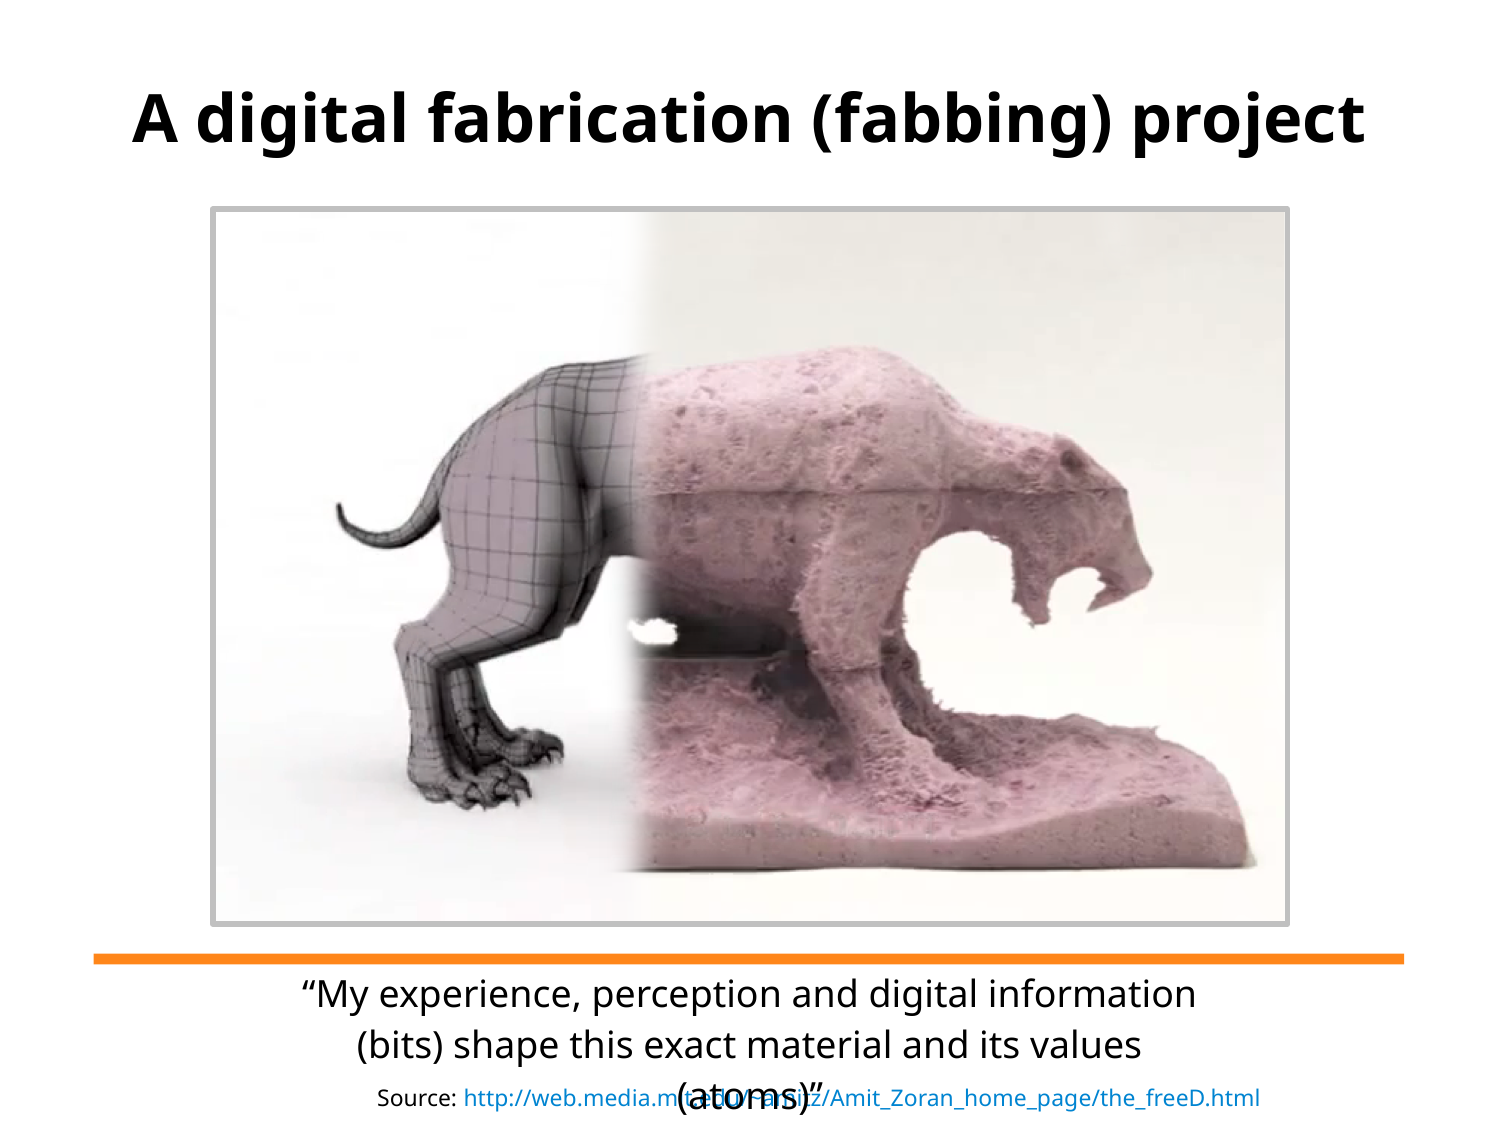

# A digital fabrication (fabbing) project
“My experience, perception and digital information (bits) shape this exact material and its values (atoms)”
Source: http://web.media.mit.edu/~amitz/Amit_Zoran_home_page/the_freeD.html